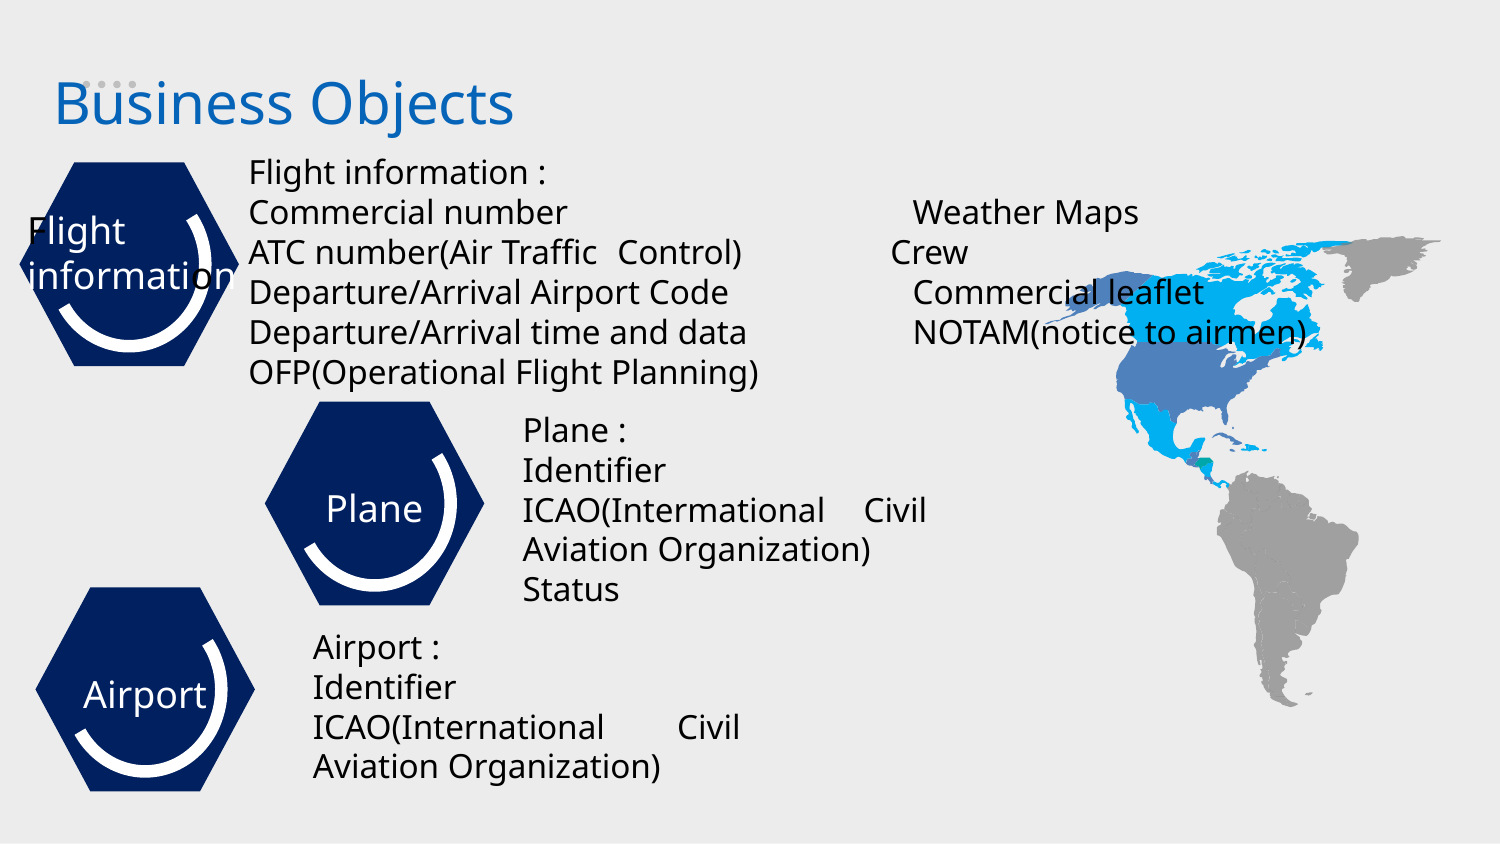

Business Objects
Flight information :
Commercial number					Weather Maps
ATC number(Air Traffic 	Control) Crew
Departure/Arrival Airport Code			Commercial leaflet
Departure/Arrival time and data			NOTAM(notice to airmen)
OFP(Operational Flight Planning)
Flight
information
Plane
Plane :
Identifier
ICAO(Intermational Civil 	Aviation Organization)
Status
	Airport :
	Identifier
	ICAO(International Civil 	Aviation Organization)
Airport